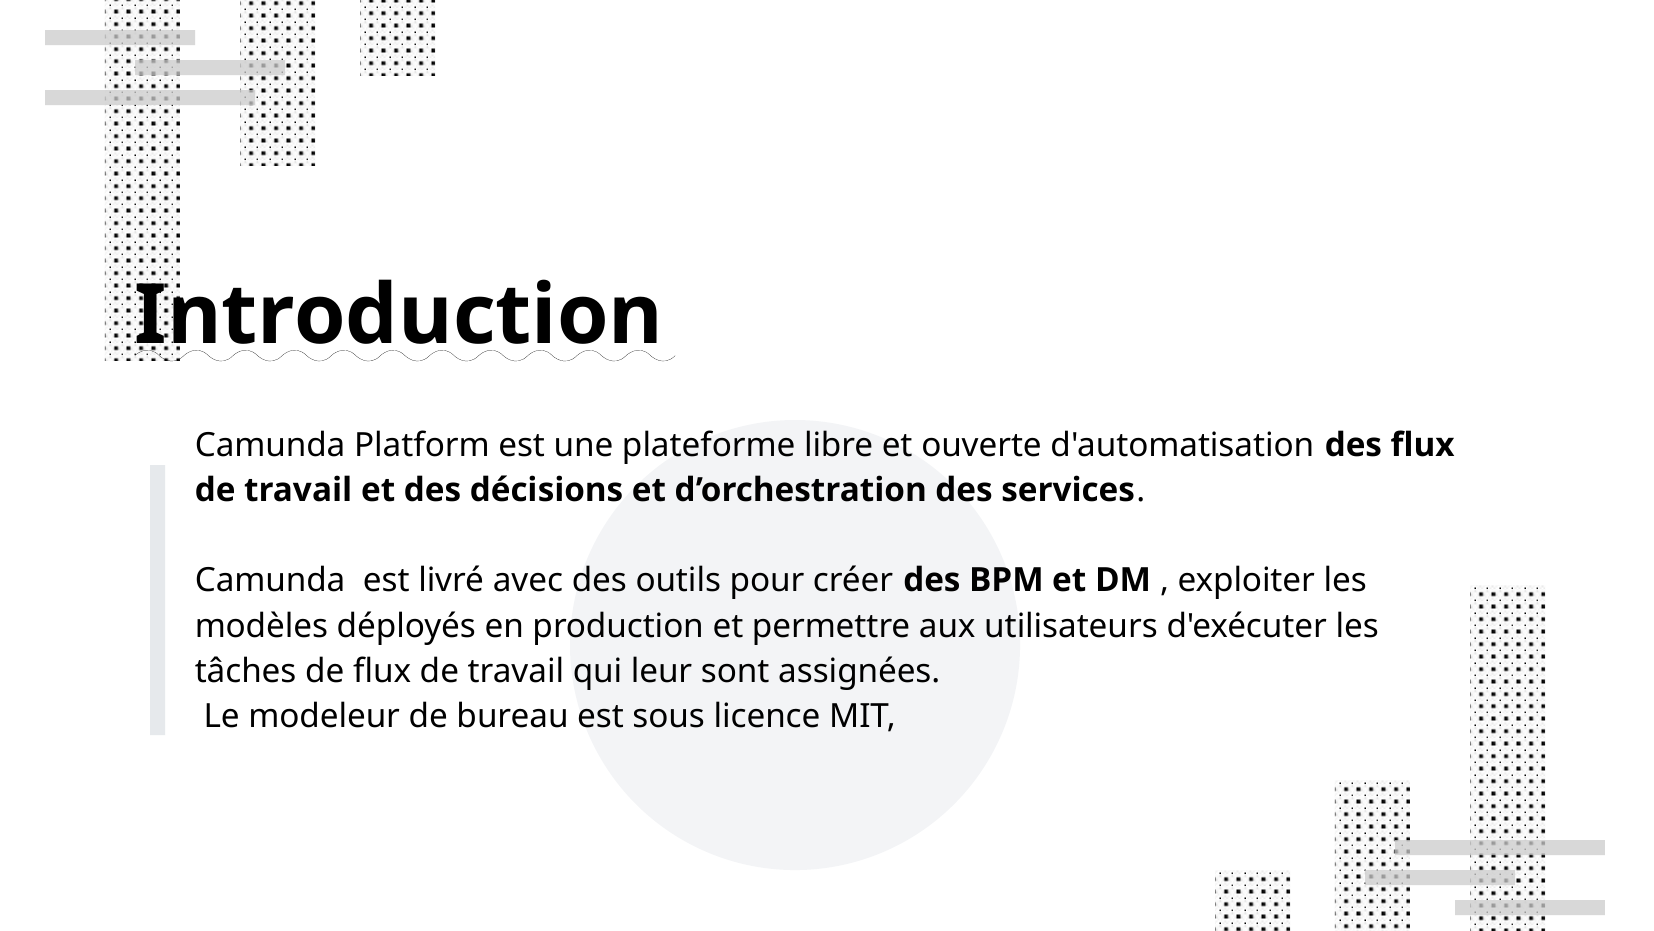

Introduction
Camunda Platform est une plateforme libre et ouverte d'automatisation des flux de travail et des décisions et d’orchestration des services.
Camunda est livré avec des outils pour créer des BPM et DM , exploiter les modèles déployés en production et permettre aux utilisateurs d'exécuter les tâches de flux de travail qui leur sont assignées.
 Le modeleur de bureau est sous licence MIT,